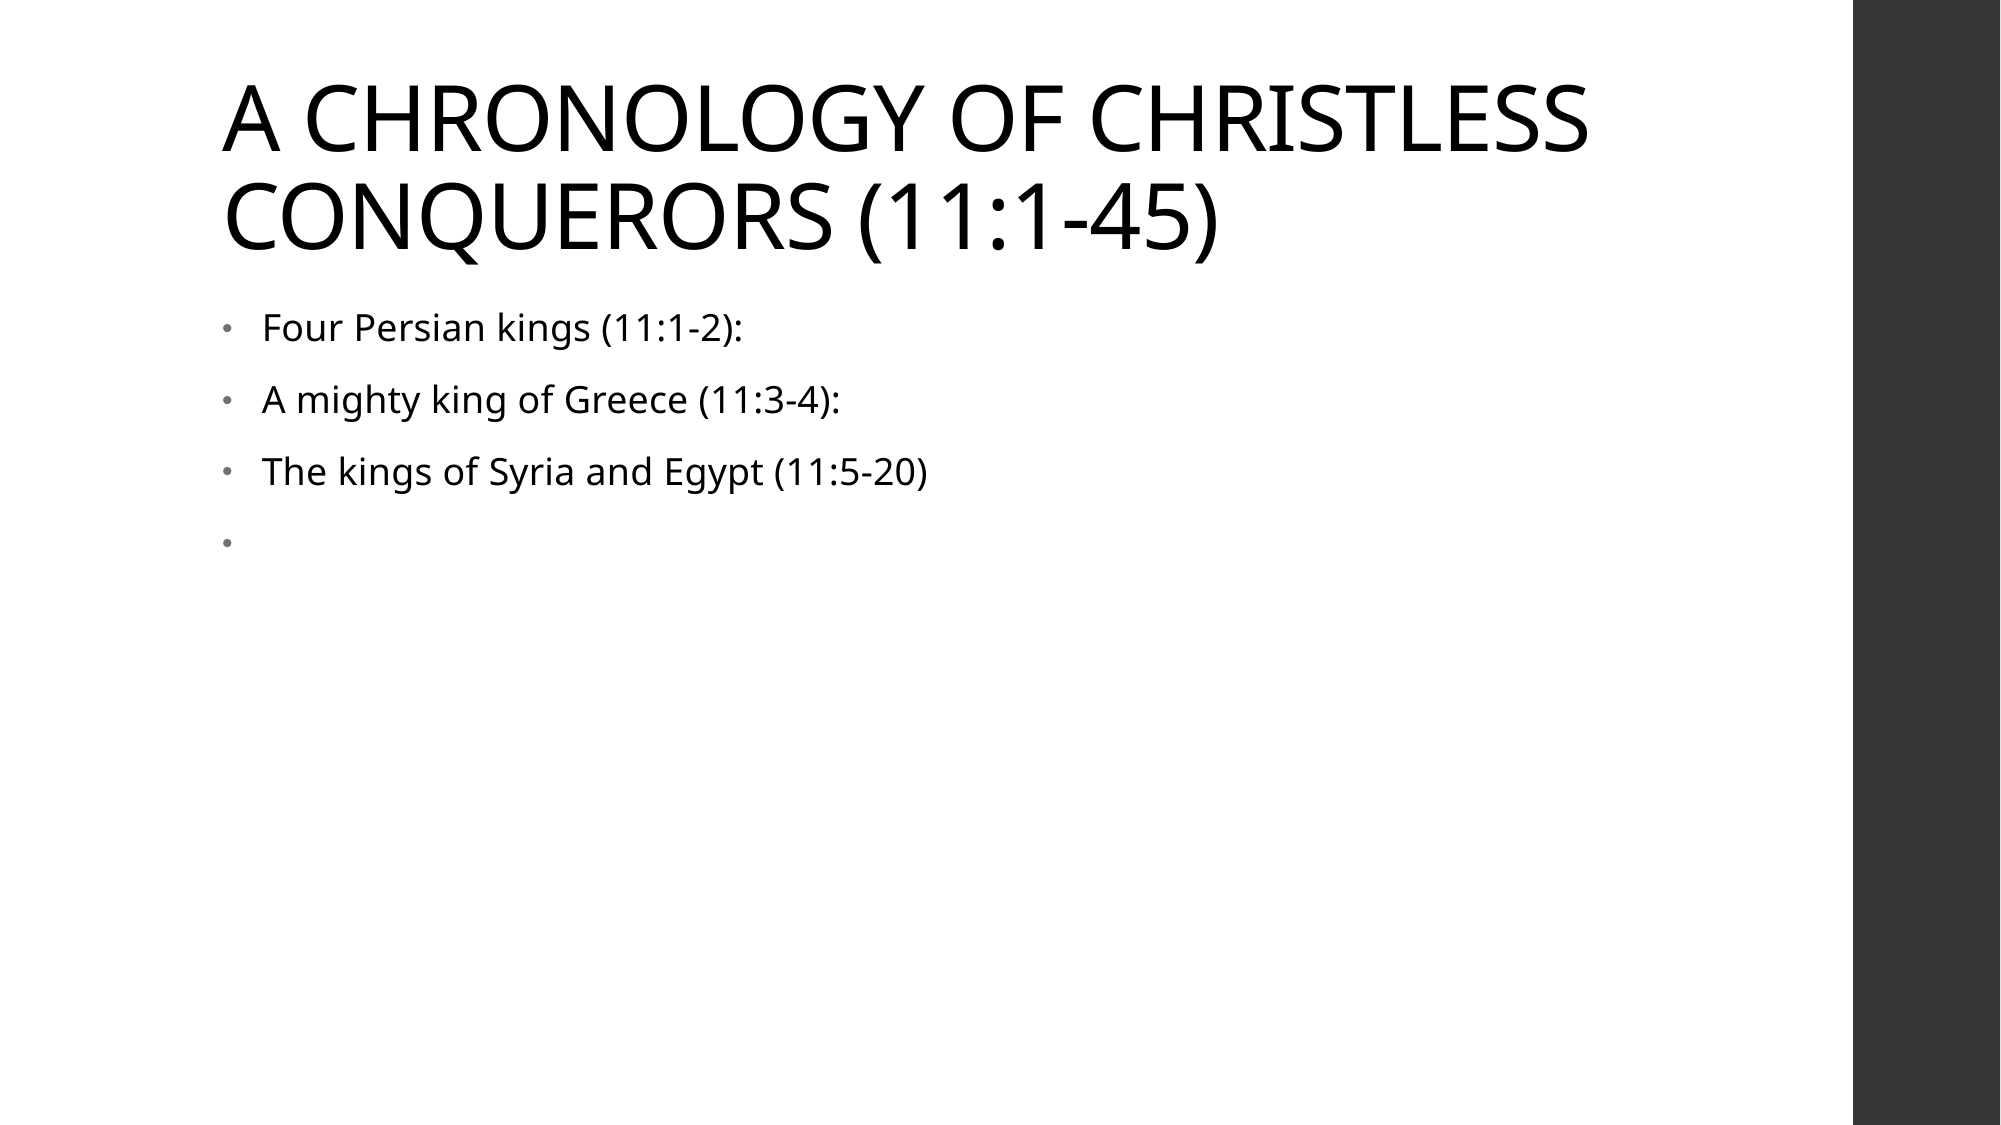

# A CHRONOLOGY OF CHRISTLESS CONQUERORS (11:1-45)
 Four Persian kings (11:1-2):
 A mighty king of Greece (11:3-4):
 The kings of Syria and Egypt (11:5-20)